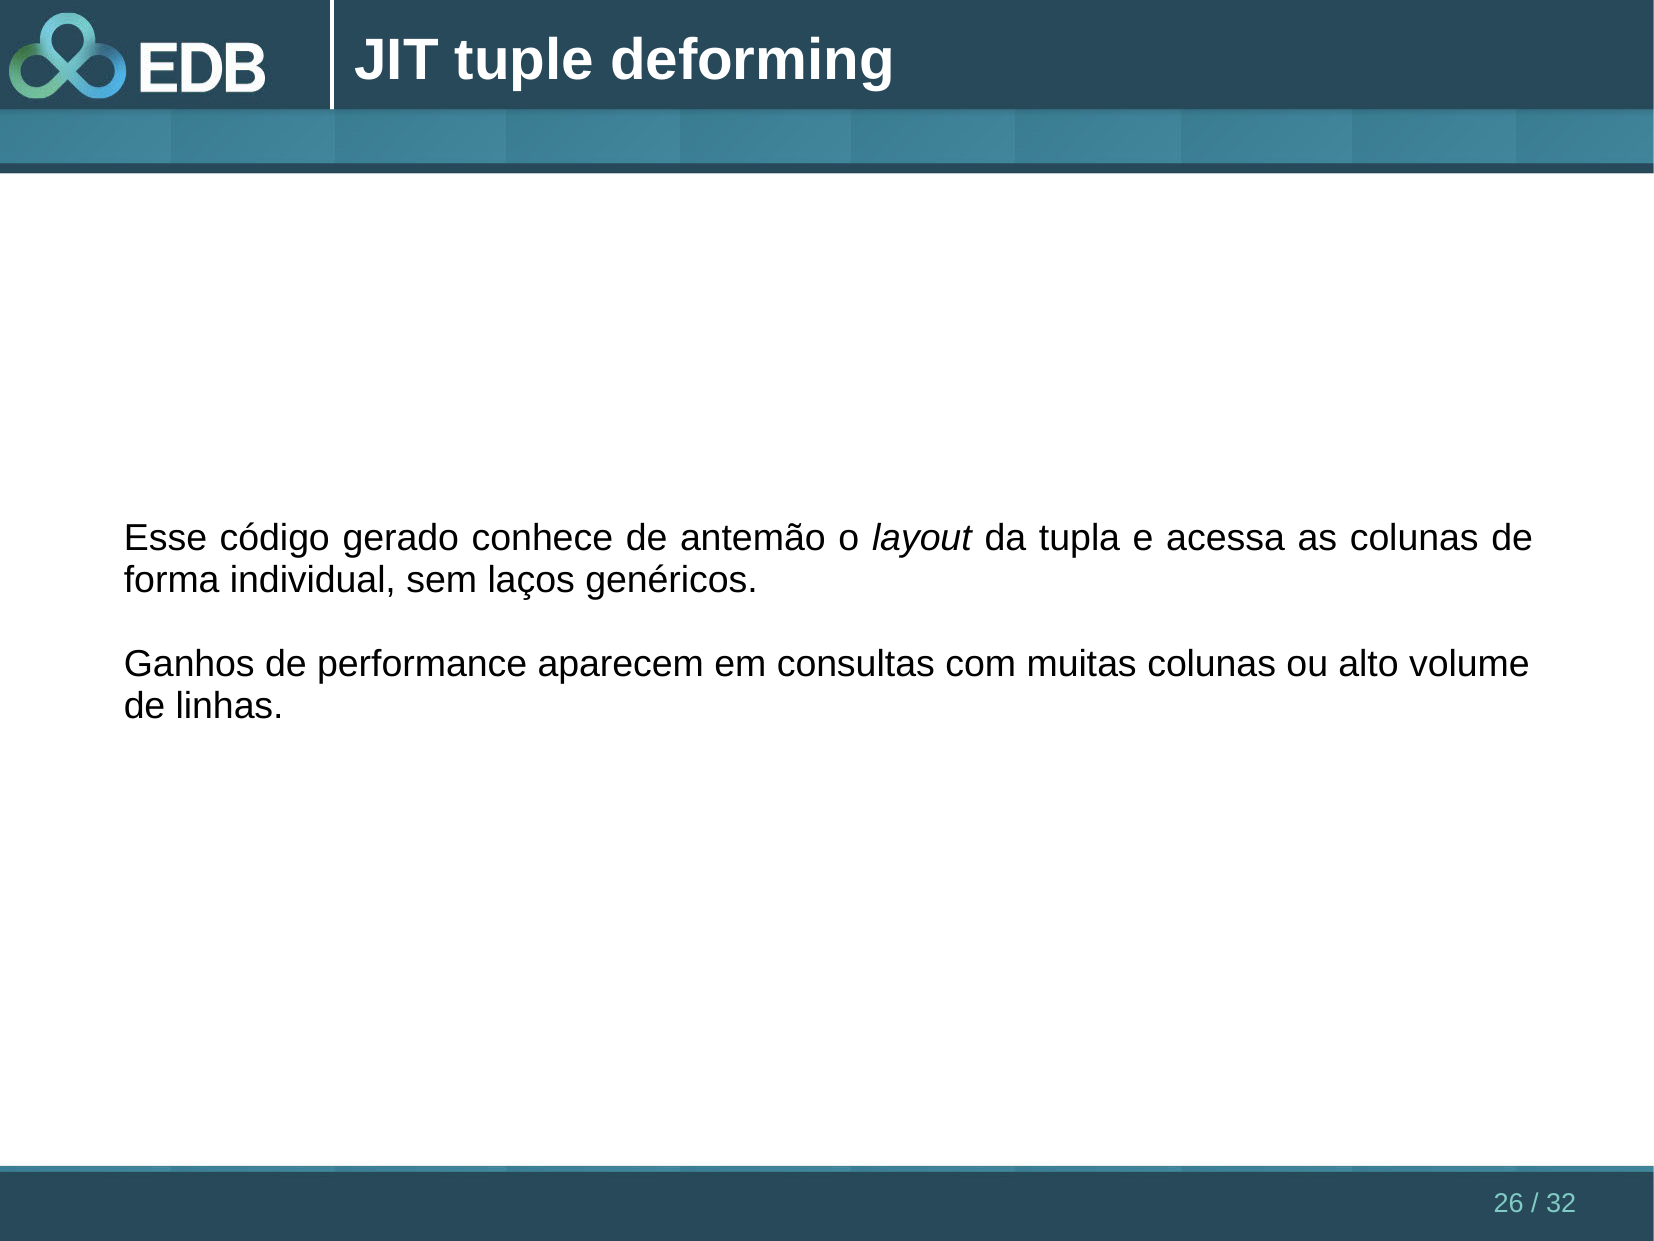

# JIT tuple deforming
Esse código gerado conhece de antemão o layout da tupla e acessa as colunas de forma individual, sem laços genéricos.
Ganhos de performance aparecem em consultas com muitas colunas ou alto volume
de linhas.